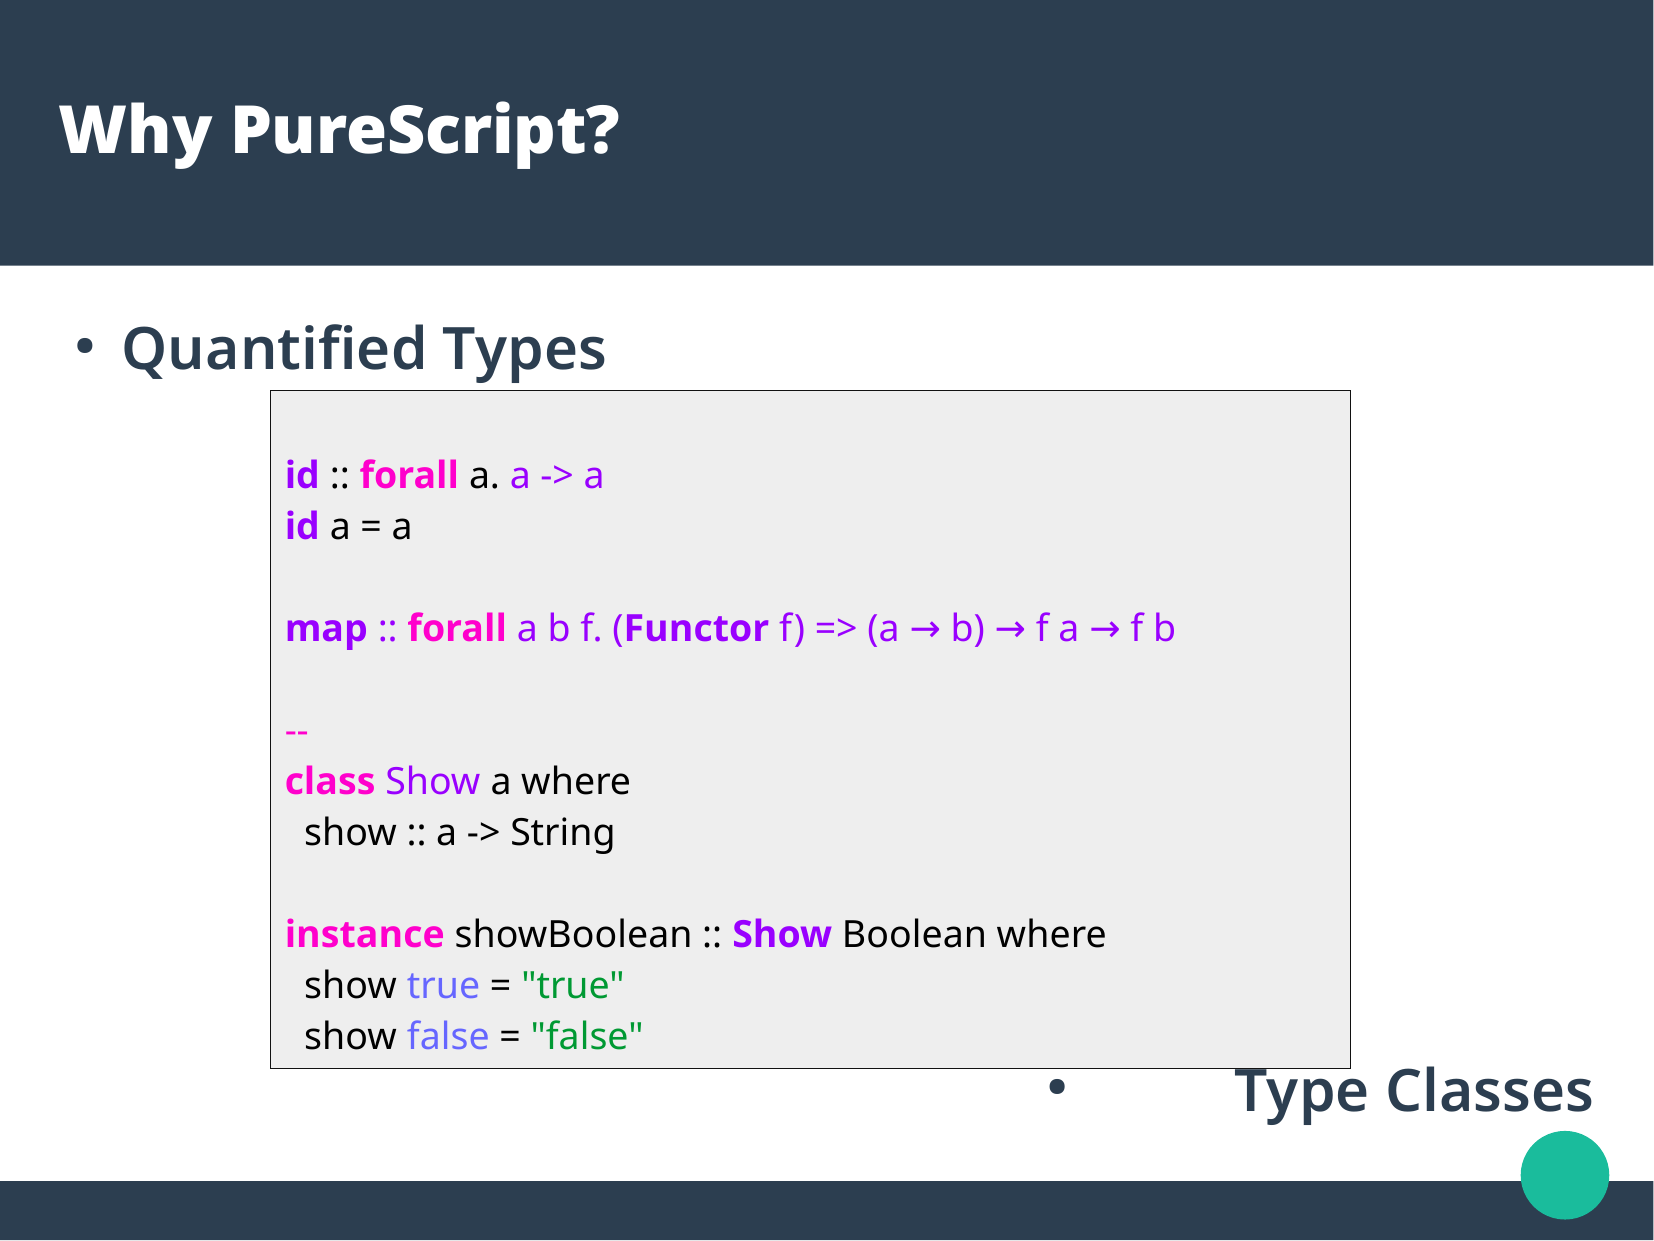

# Why PureScript?
Quantified Types
Type Classes
id :: forall a. a -> a
id a = a
map :: forall a b f. (Functor f) => (a → b) → f a → f b
--
class Show a where
 show :: a -> String
instance showBoolean :: Show Boolean where
 show true = "true"
 show false = "false"